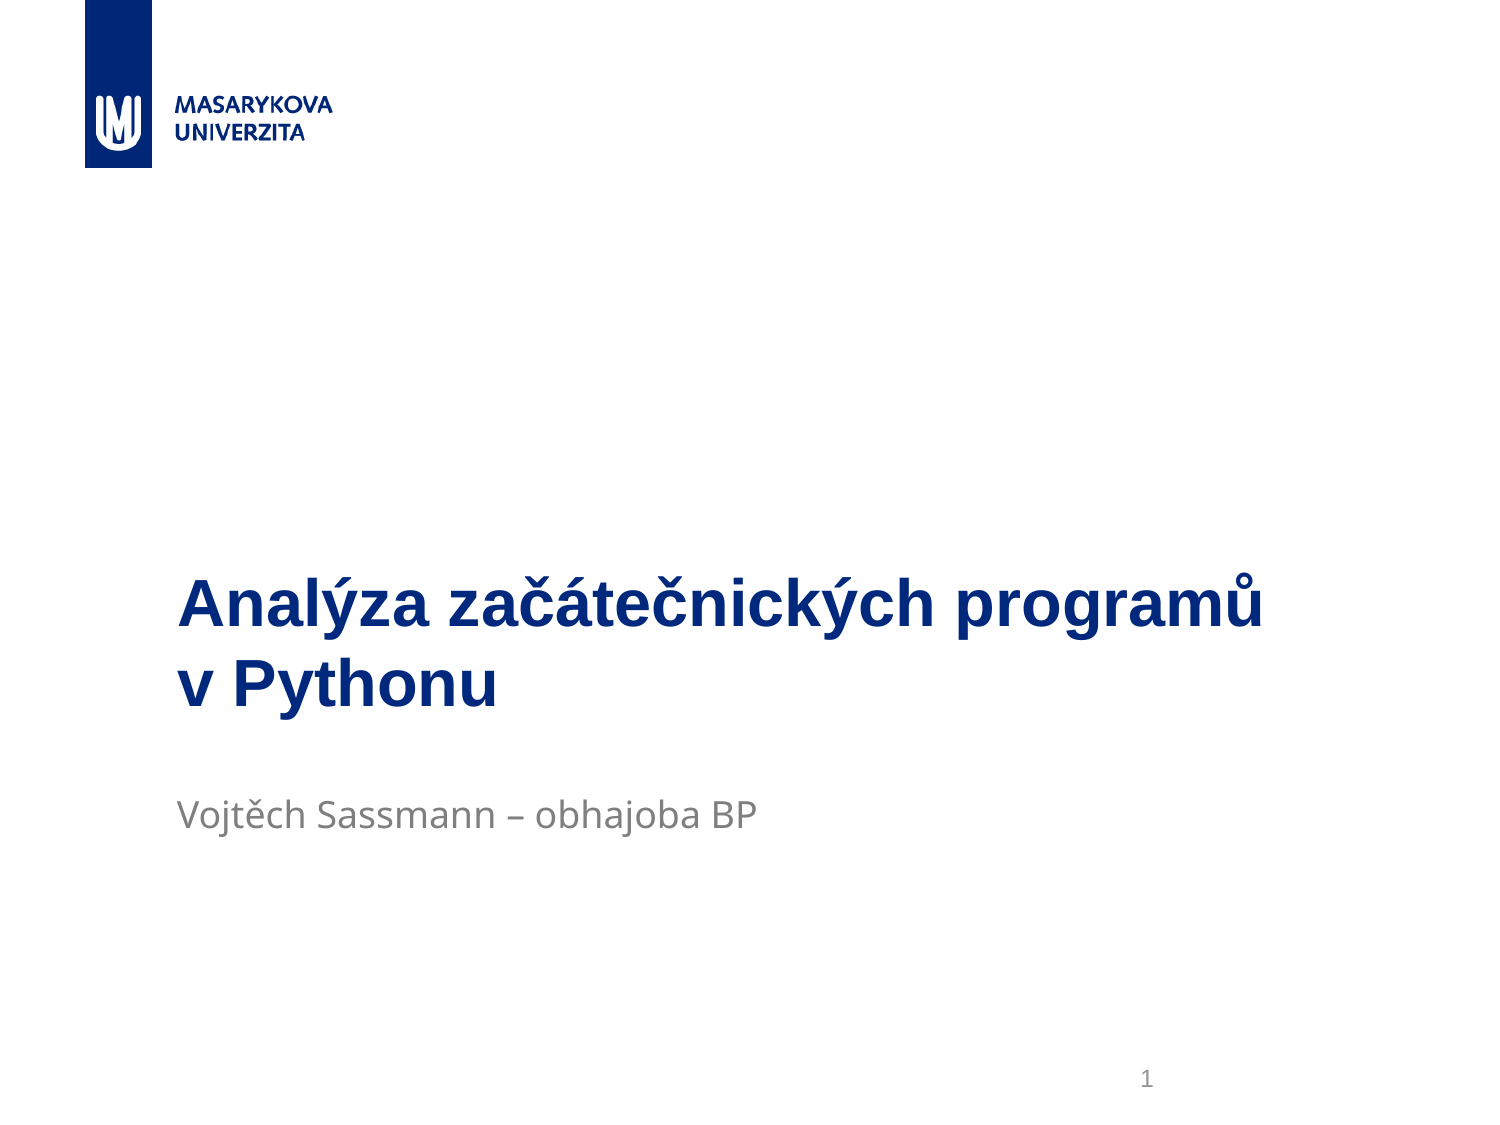

# Analýza začátečnických programů v Pythonu
Vojtěch Sassmann – obhajoba BP